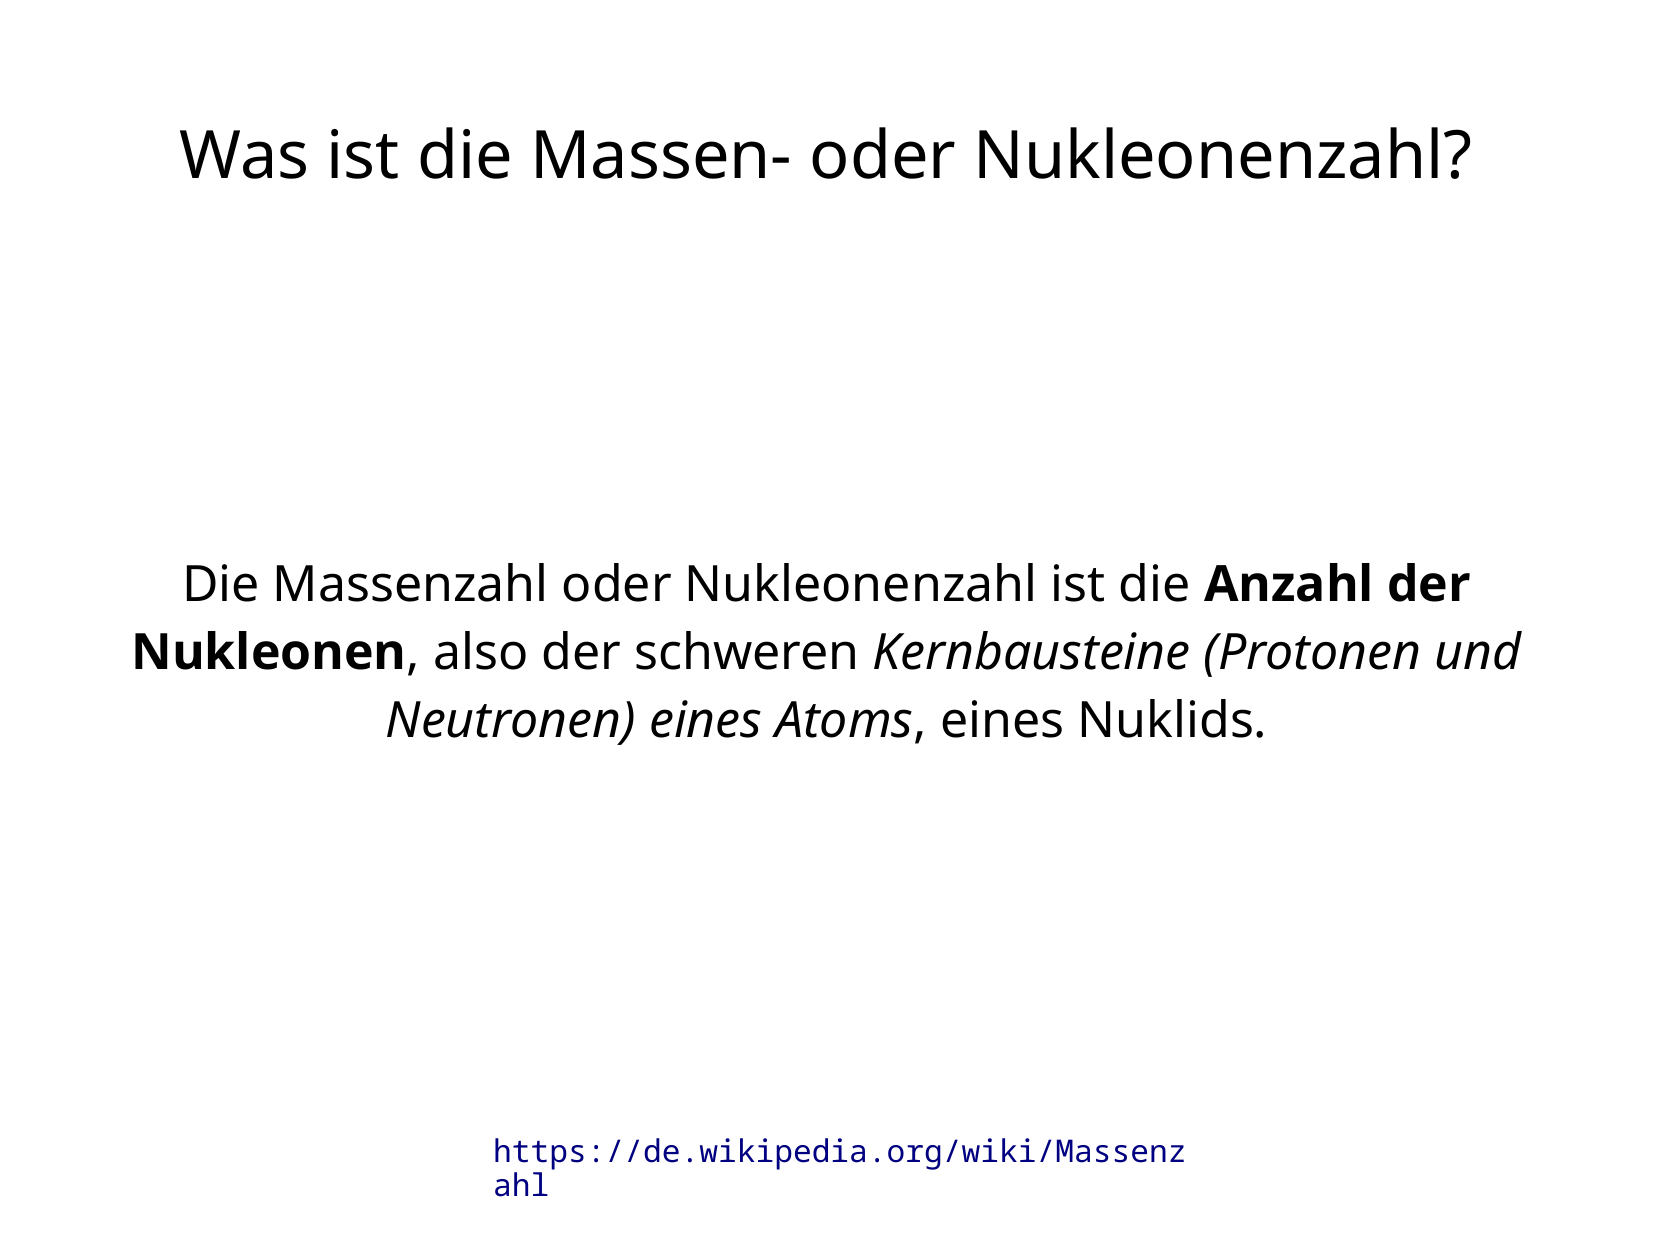

# Was ist die Massen- oder Nukleonenzahl?
Die Massenzahl oder Nukleonenzahl ist die Anzahl der Nukleonen, also der schweren Kernbausteine (Protonen und Neutronen) eines Atoms, eines Nuklids.
https://de.wikipedia.org/wiki/Massenzahl